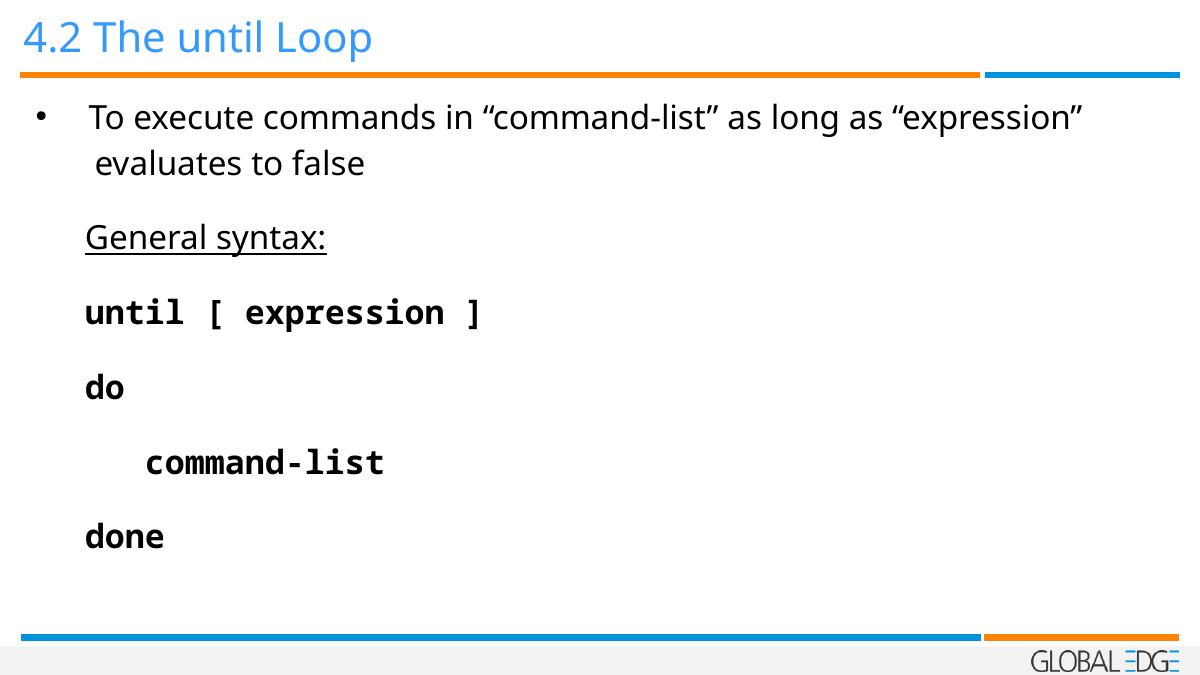

# 4.2 The until Loop
To execute commands in “command-list” as long as “expression” evaluates to false
General syntax:
until [ expression ]
do
 command-list
done